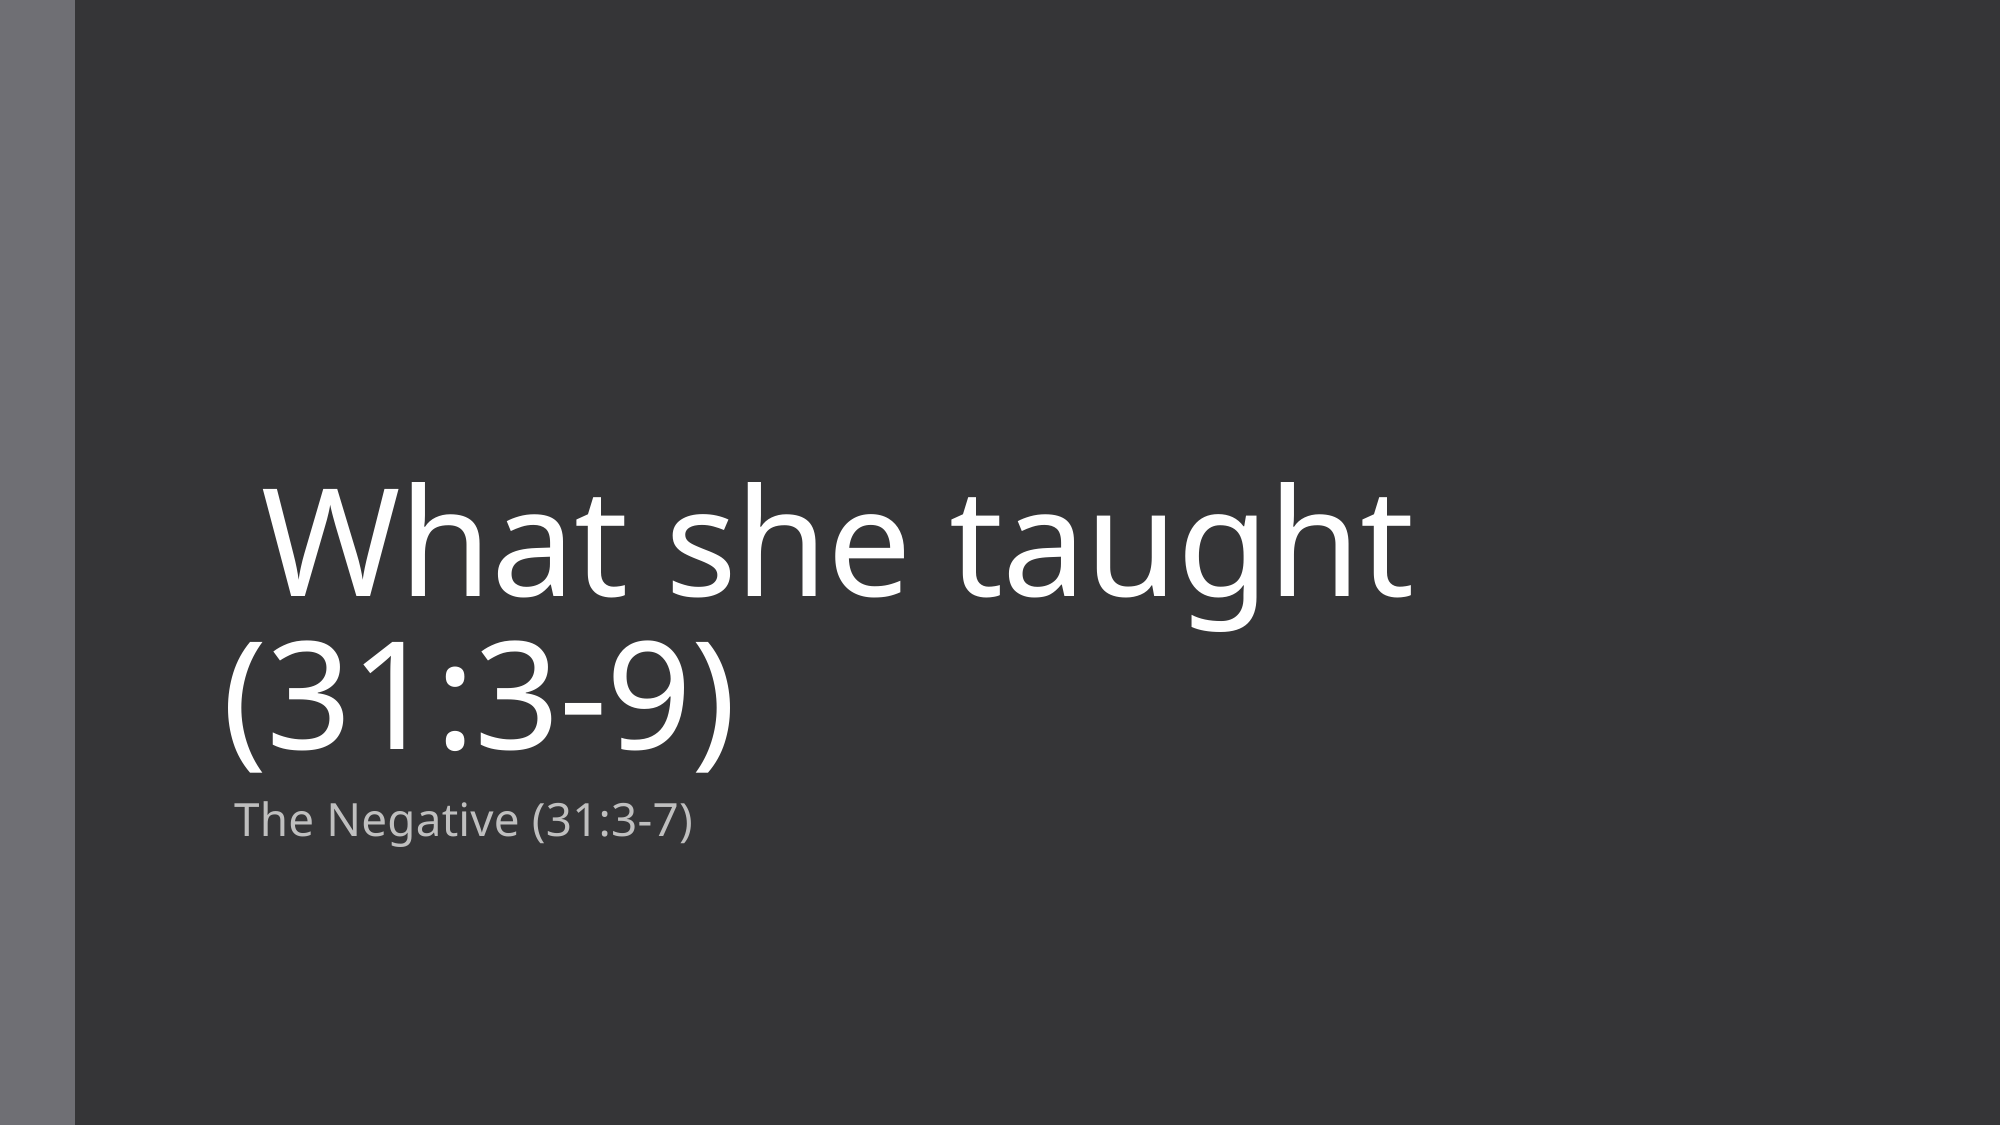

# What she taught (31:3-9)
 The Negative (31:3-7)